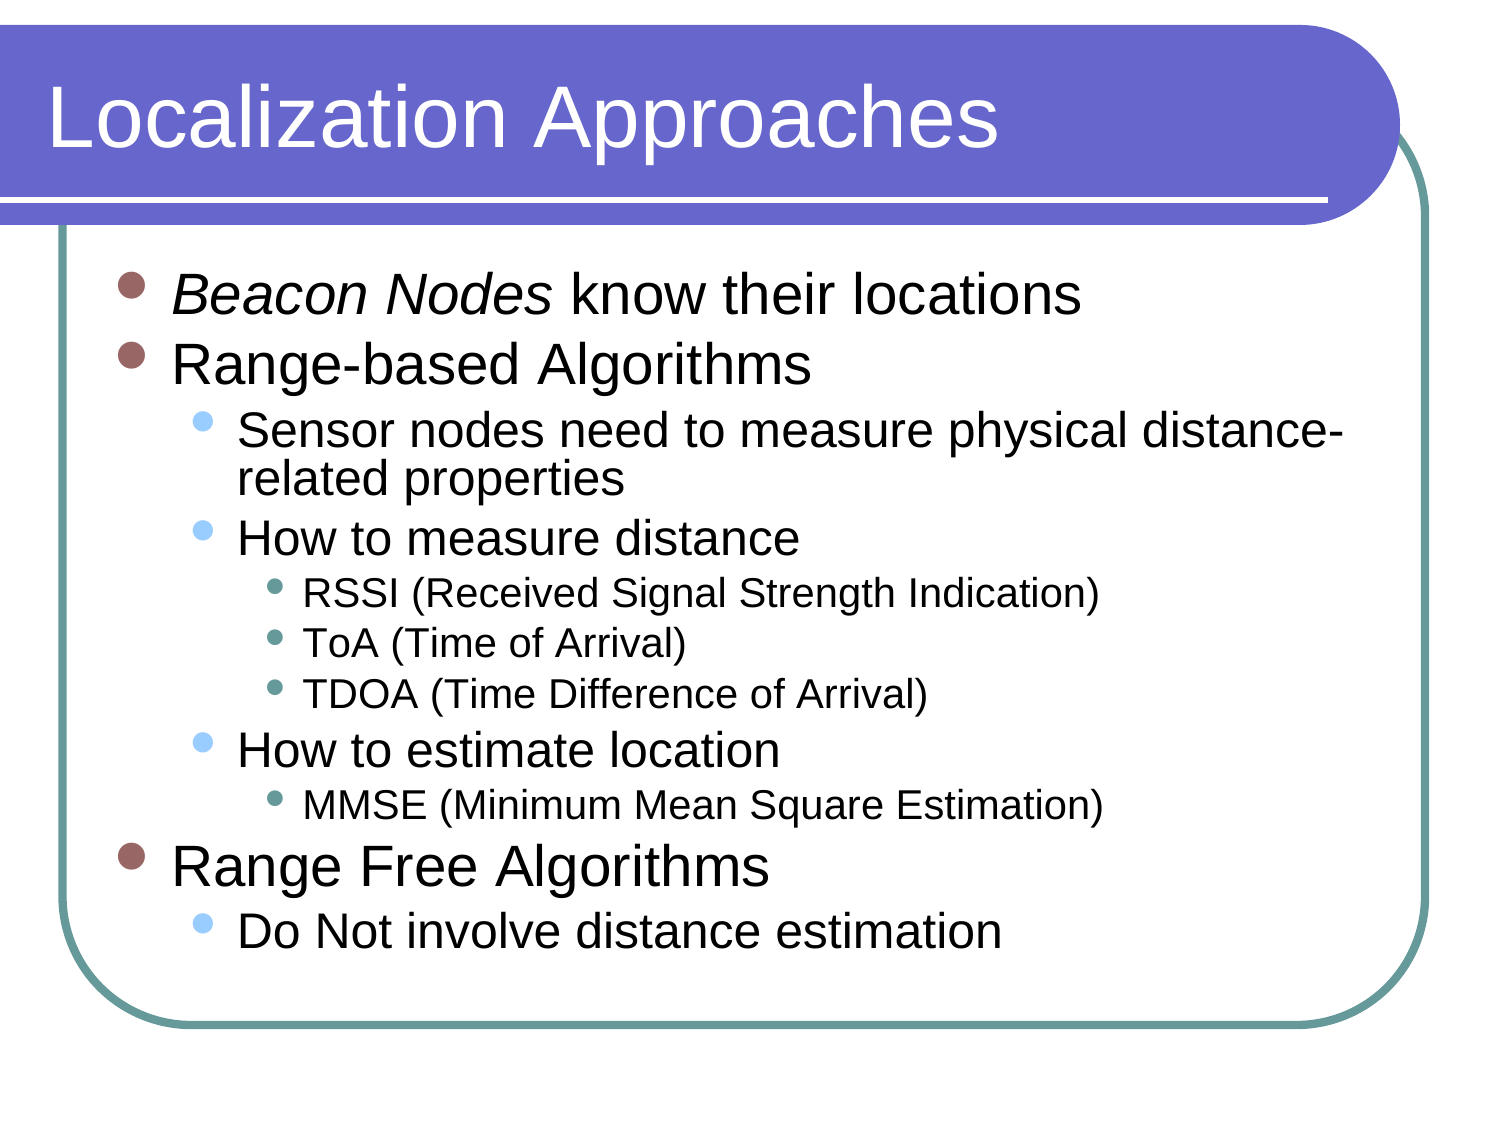

# Localization Approaches
Beacon Nodes know their locations
Range-based Algorithms
Sensor nodes need to measure physical distance-related properties
How to measure distance
RSSI (Received Signal Strength Indication)
ToA (Time of Arrival)
TDOA (Time Difference of Arrival)
How to estimate location
MMSE (Minimum Mean Square Estimation)
Range Free Algorithms
Do Not involve distance estimation